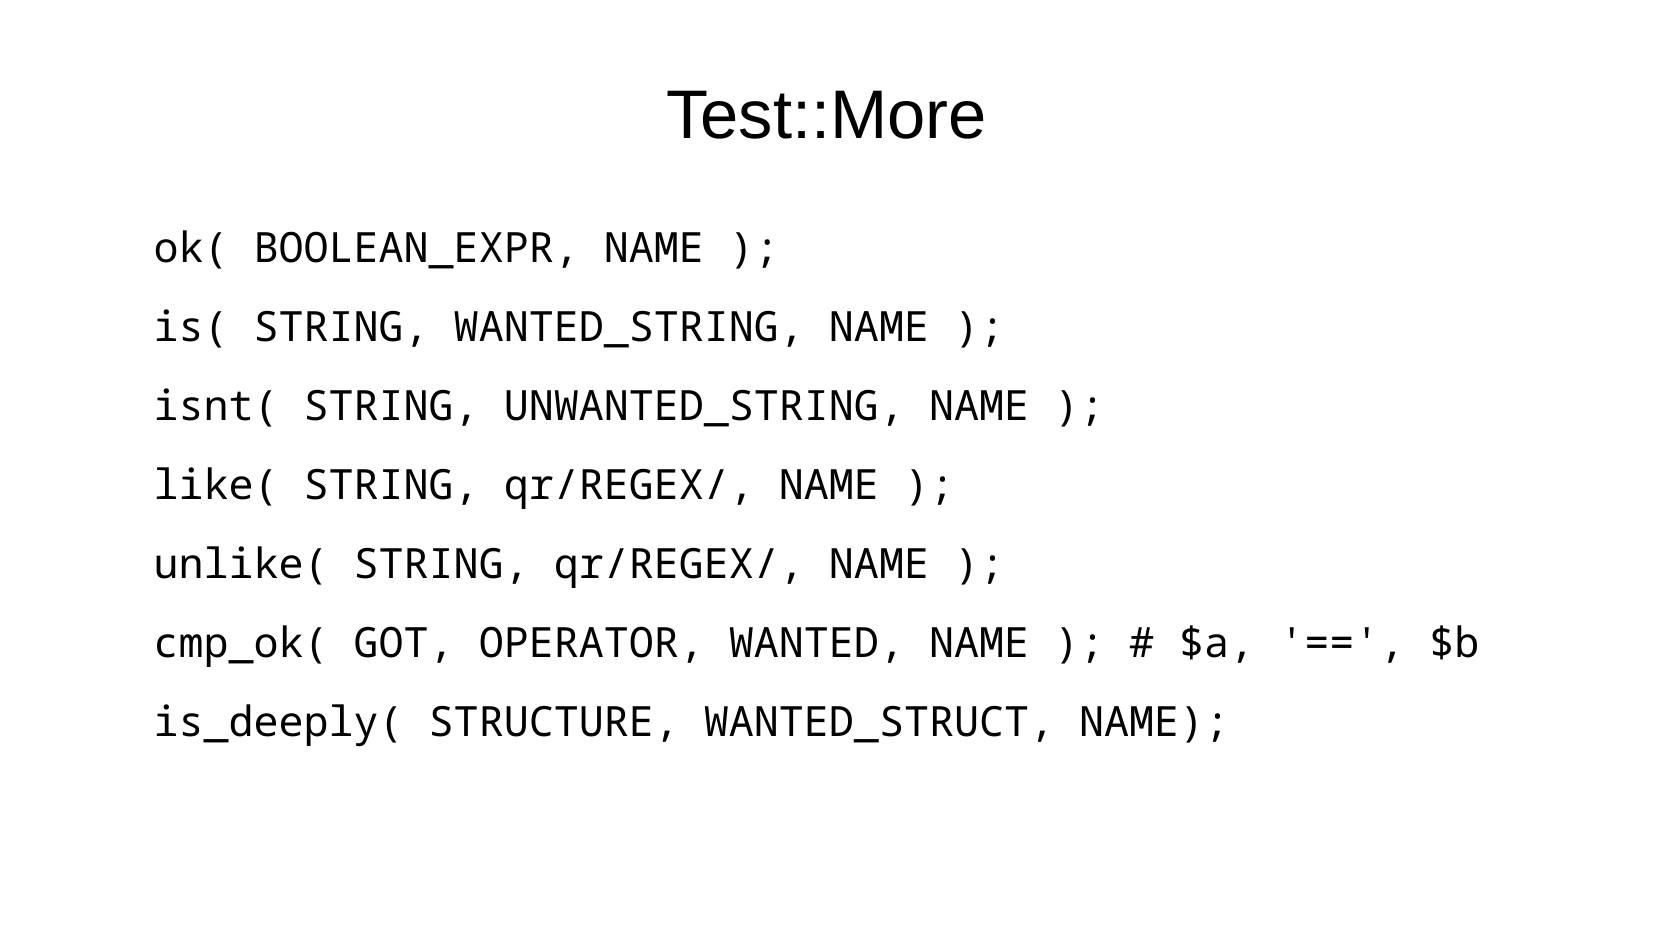

# Test::More
ok( BOOLEAN_EXPR, NAME );
is( STRING, WANTED_STRING, NAME );
isnt( STRING, UNWANTED_STRING, NAME );
like( STRING, qr/REGEX/, NAME );
unlike( STRING, qr/REGEX/, NAME );
cmp_ok( GOT, OPERATOR, WANTED, NAME ); # $a, '==', $b
is_deeply( STRUCTURE, WANTED_STRUCT, NAME);